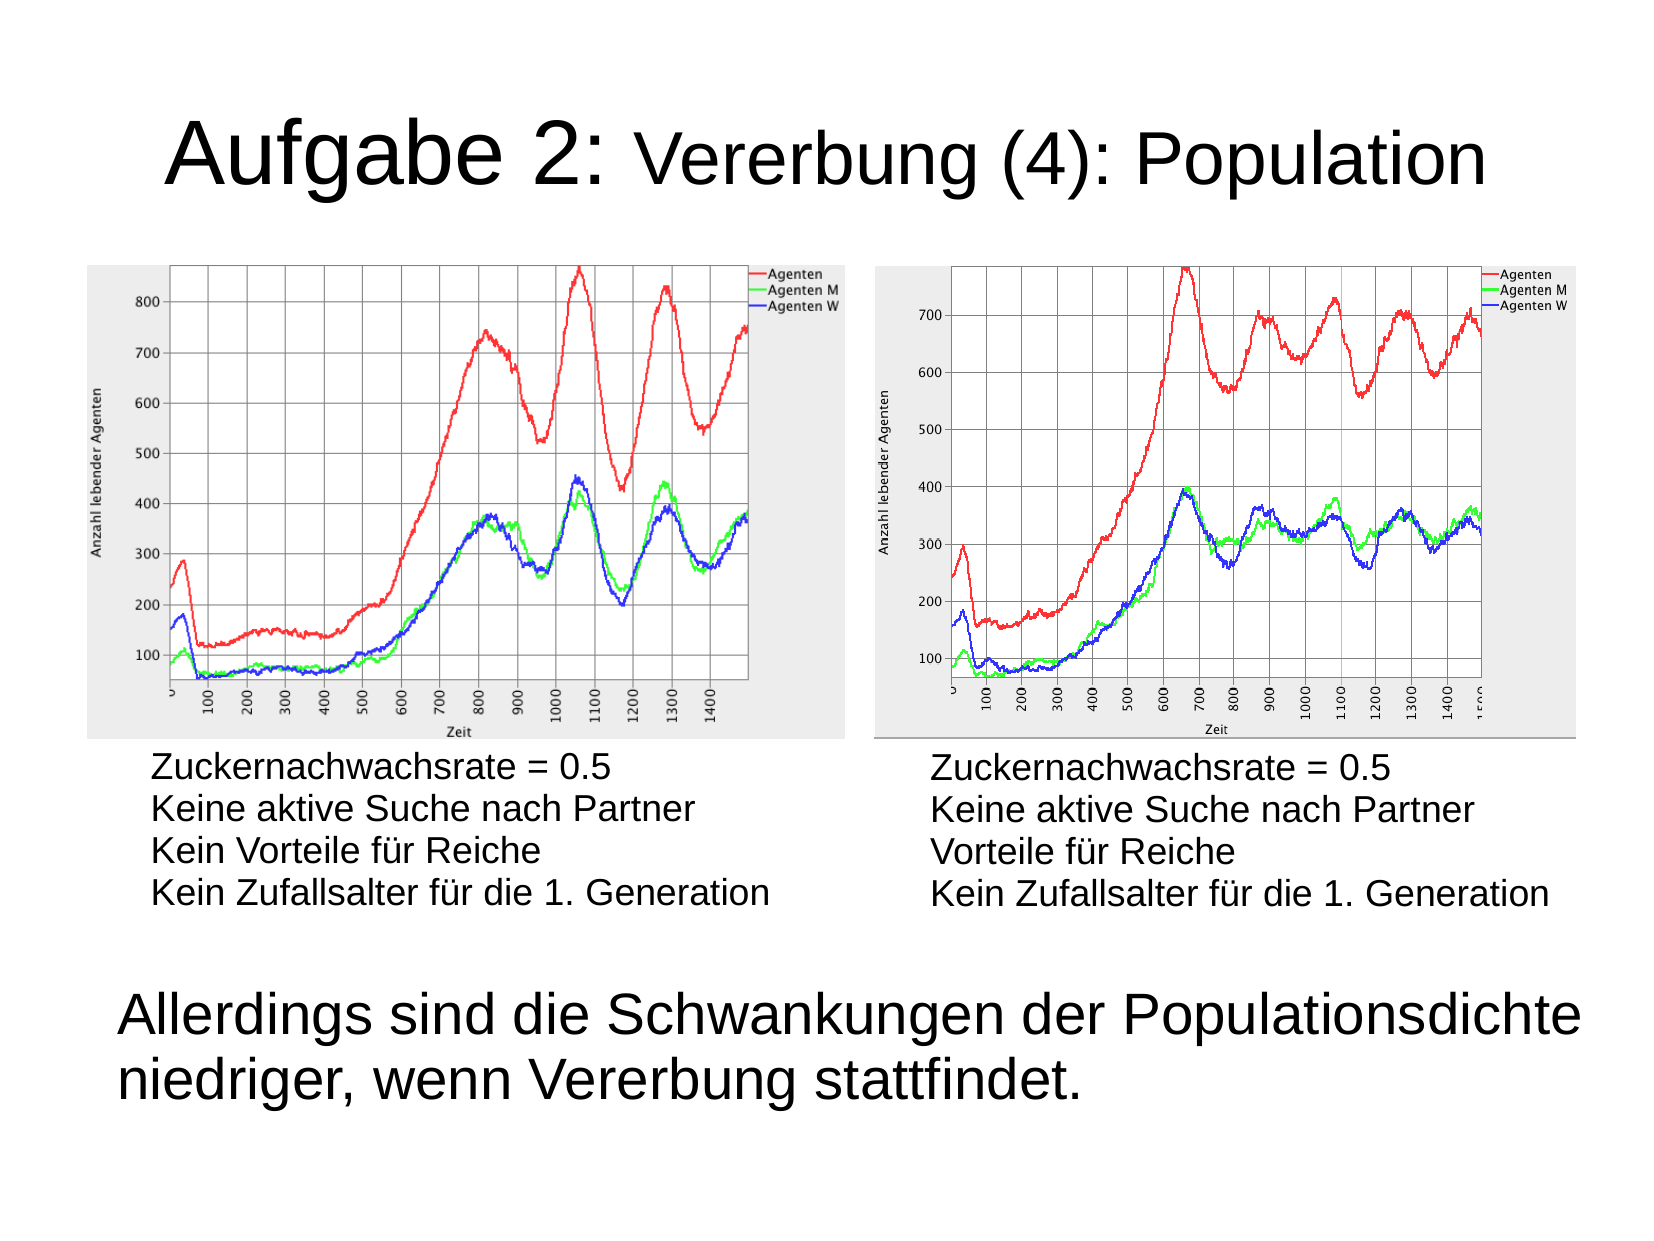

# Aufgabe 2: Vererbung (4): Population
Zuckernachwachsrate = 0.5
Keine aktive Suche nach Partner
Kein Vorteile für Reiche
Kein Zufallsalter für die 1. Generation
Zuckernachwachsrate = 0.5
Keine aktive Suche nach Partner
Vorteile für Reiche
Kein Zufallsalter für die 1. Generation
Allerdings sind die Schwankungen der Populationsdichte
niedriger, wenn Vererbung stattfindet.